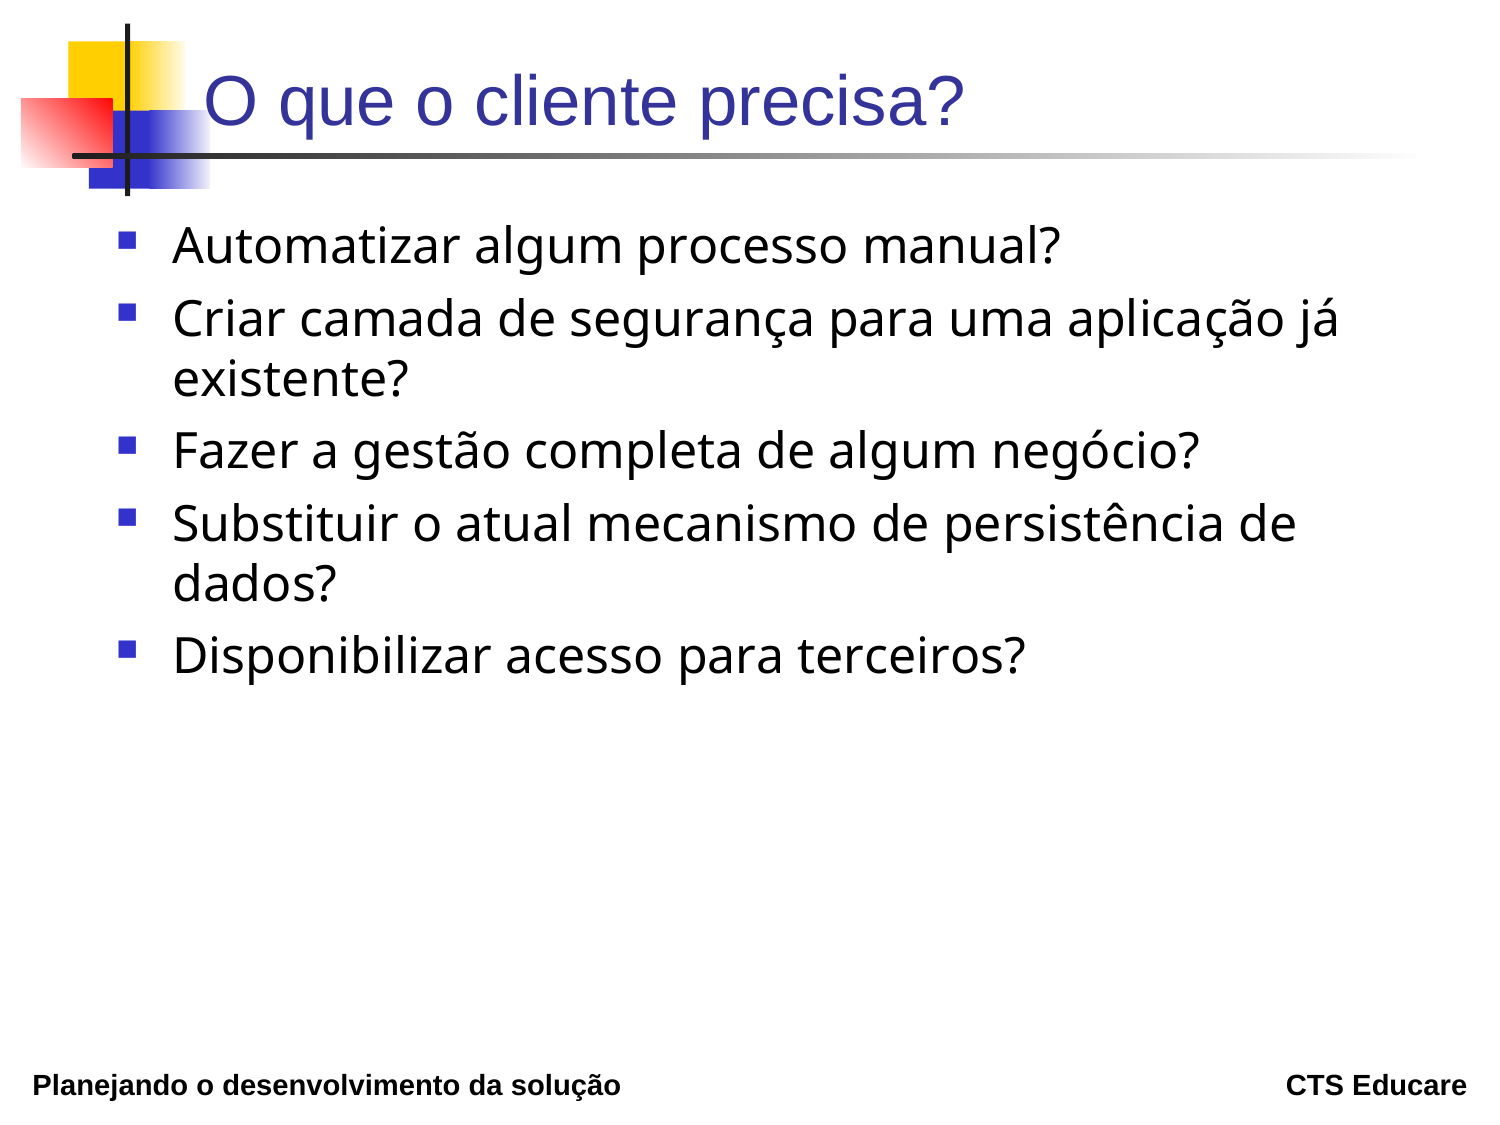

# O que o cliente precisa?
Automatizar algum processo manual?
Criar camada de segurança para uma aplicação já existente?
Fazer a gestão completa de algum negócio?
Substituir o atual mecanismo de persistência de dados?
Disponibilizar acesso para terceiros?